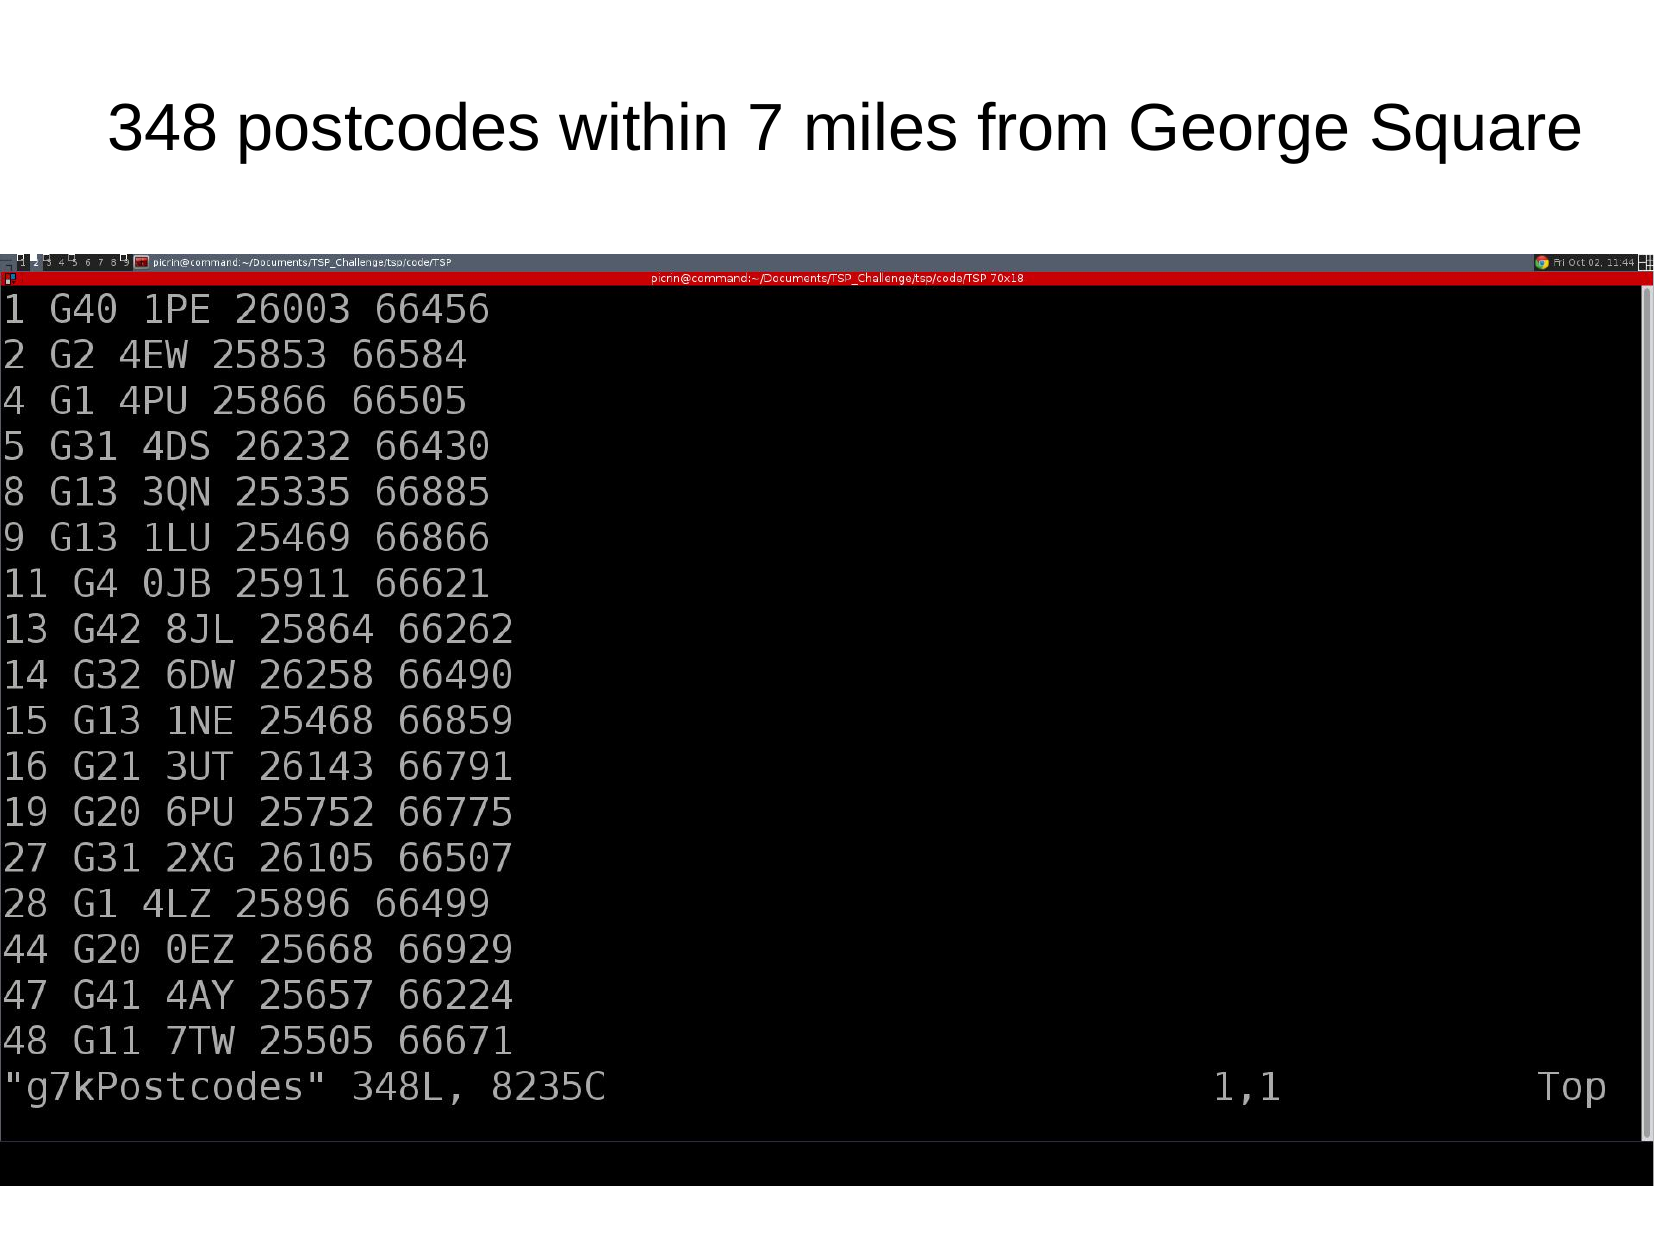

348 postcodes within 7 miles from George Square